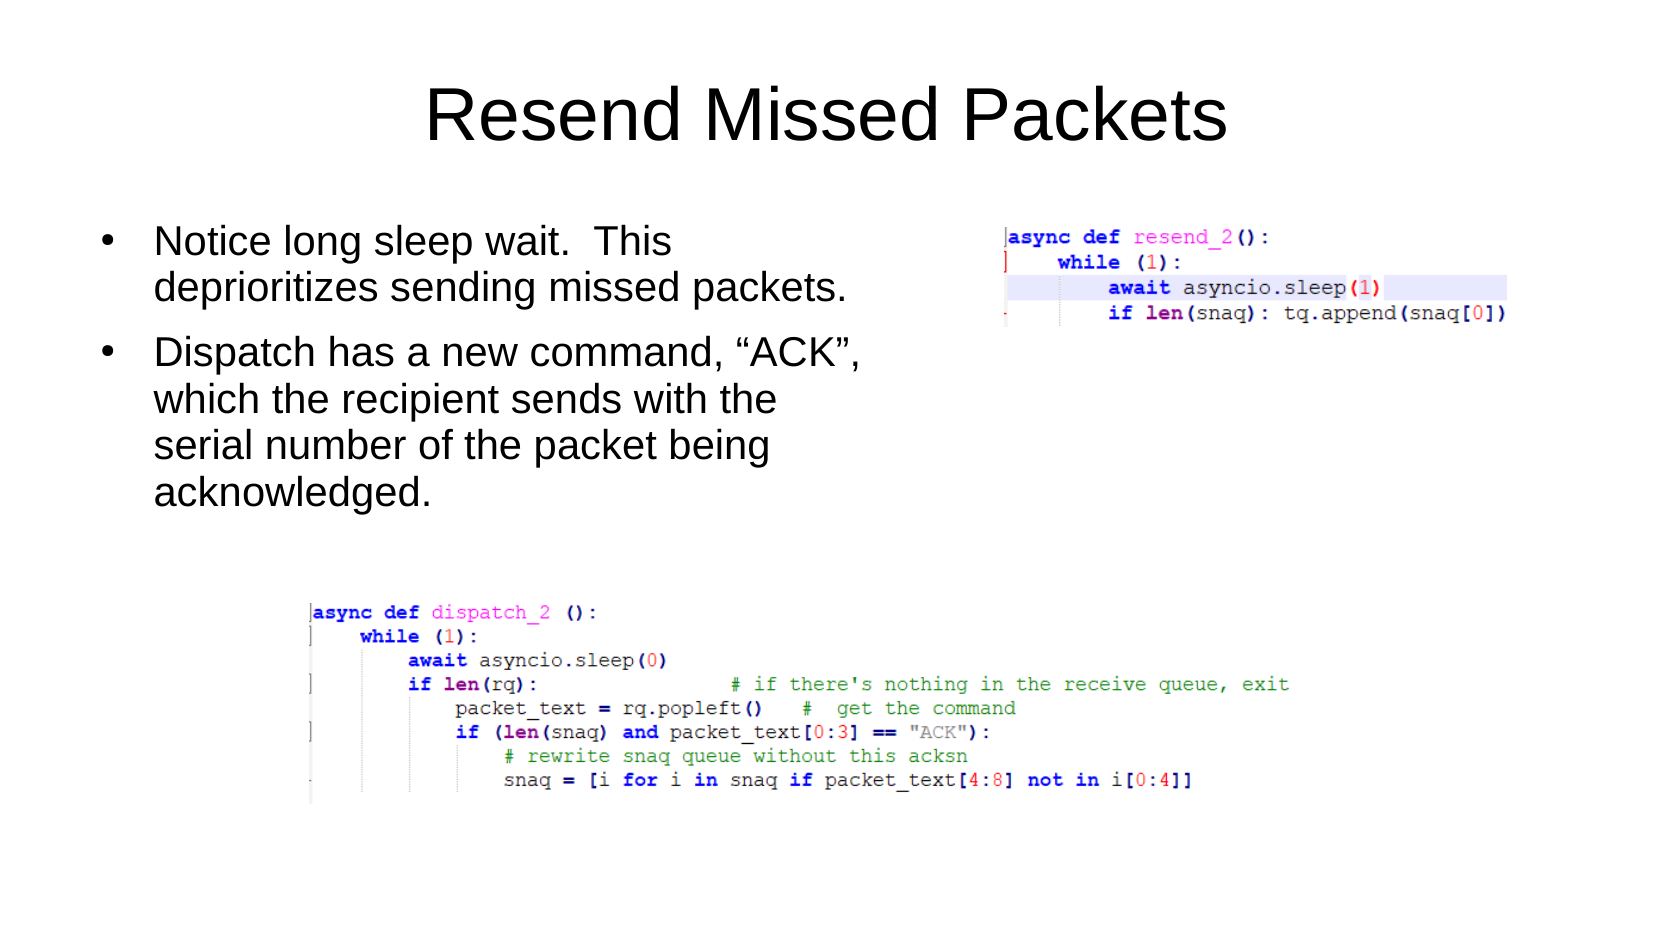

# Resend Missed Packets
Notice long sleep wait. This deprioritizes sending missed packets.
Dispatch has a new command, “ACK”, which the recipient sends with the serial number of the packet being acknowledged.